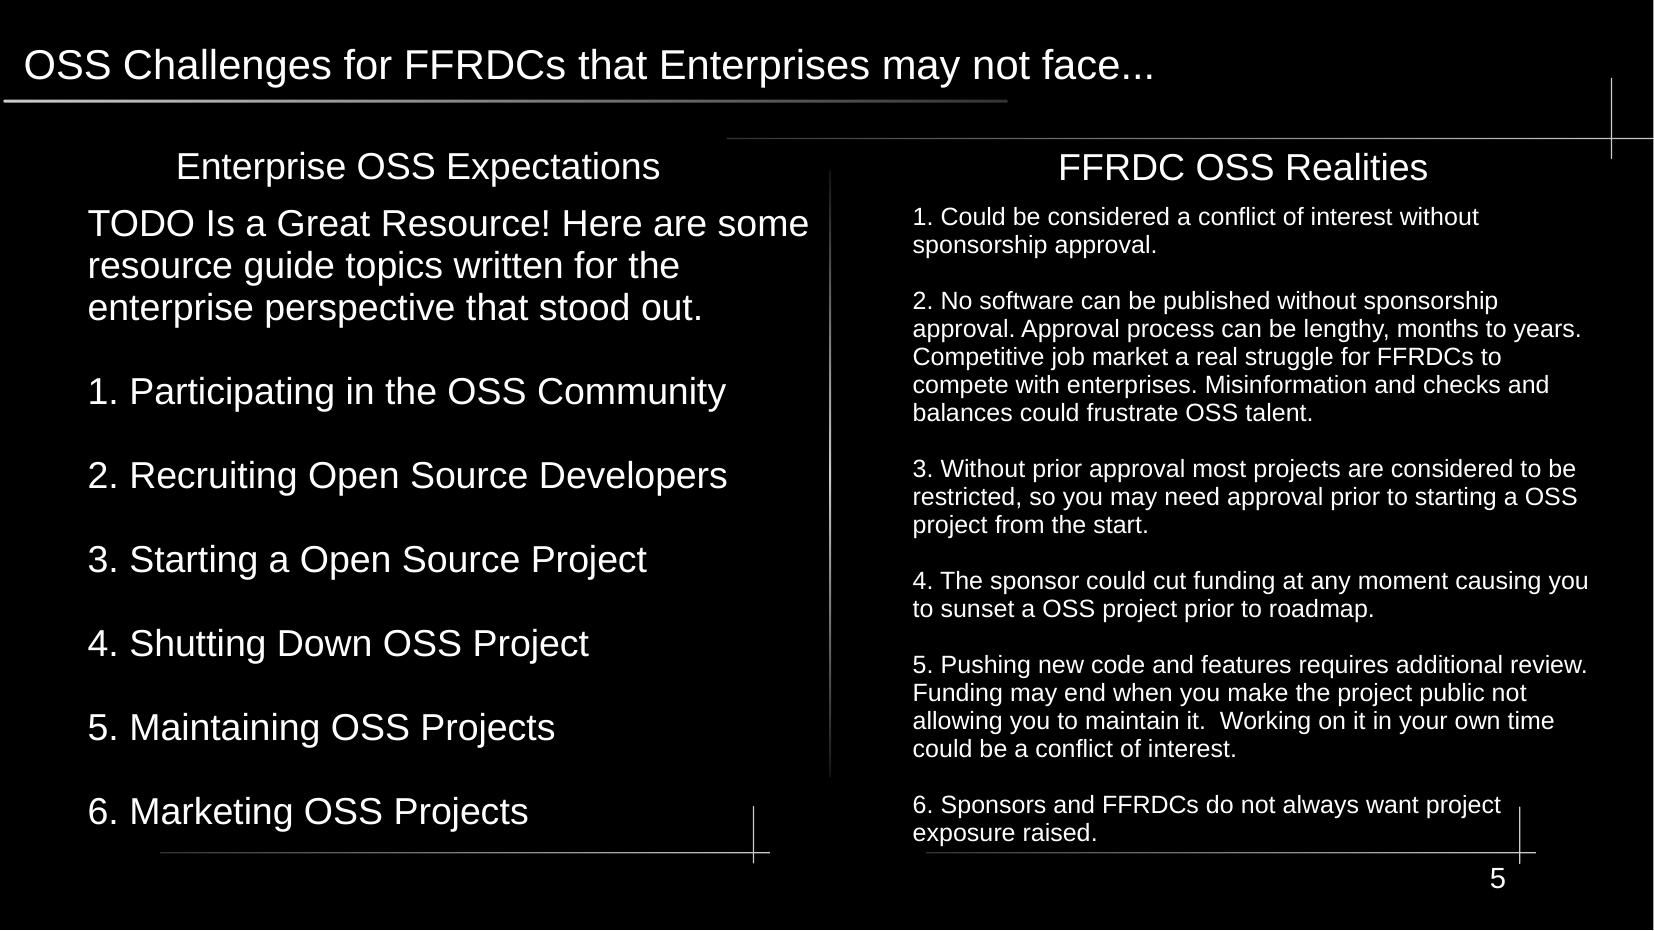

# OSS Challenges for FFRDCs that Enterprises may not face...
Enterprise OSS Expectations
FFRDC OSS Realities
TODO Is a Great Resource! Here are some resource guide topics written for the enterprise perspective that stood out.
1. Participating in the OSS Community
2. Recruiting Open Source Developers
3. Starting a Open Source Project
4. Shutting Down OSS Project
5. Maintaining OSS Projects
6. Marketing OSS Projects
1. Could be considered a conflict of interest without sponsorship approval.
2. No software can be published without sponsorship approval. Approval process can be lengthy, months to years. Competitive job market a real struggle for FFRDCs to compete with enterprises. Misinformation and checks and balances could frustrate OSS talent.
3. Without prior approval most projects are considered to be restricted, so you may need approval prior to starting a OSS project from the start.
4. The sponsor could cut funding at any moment causing you to sunset a OSS project prior to roadmap.
5. Pushing new code and features requires additional review. Funding may end when you make the project public not allowing you to maintain it. Working on it in your own time could be a conflict of interest.
6. Sponsors and FFRDCs do not always want project exposure raised.
5